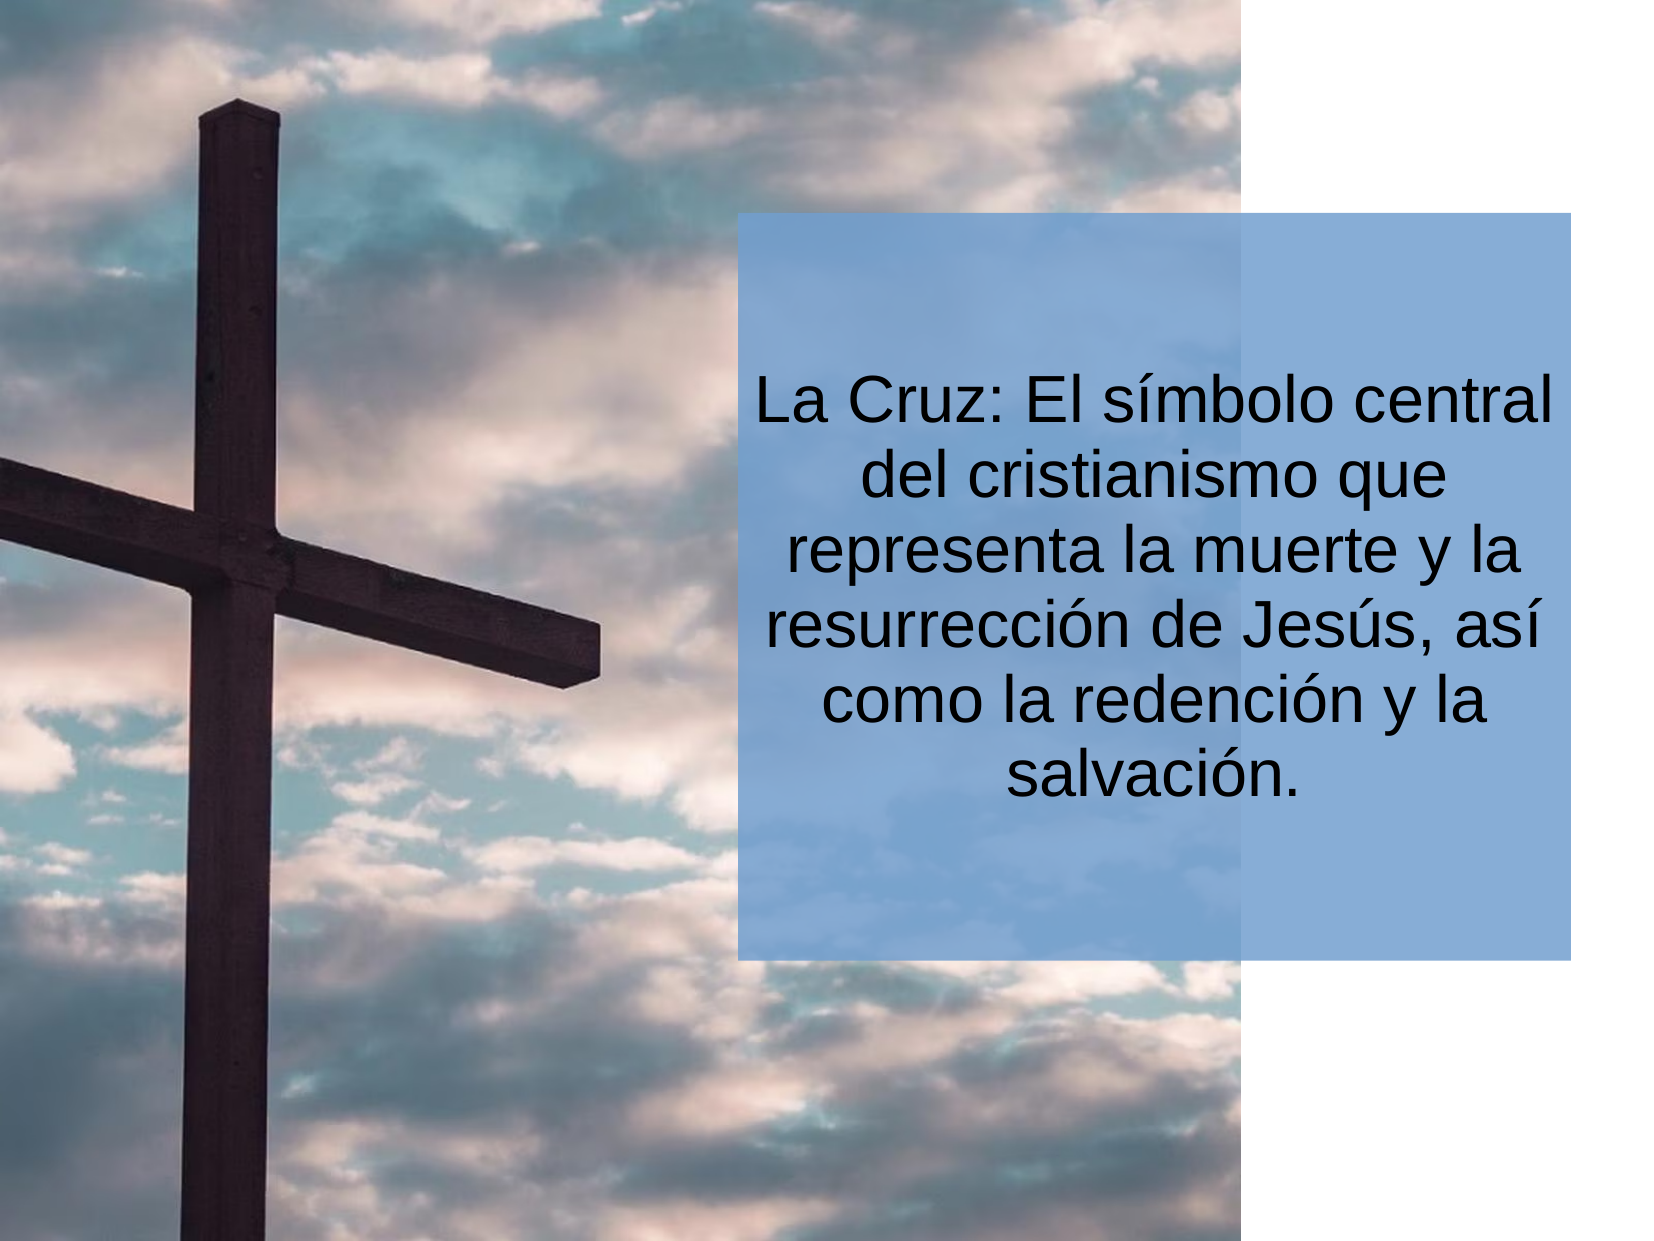

# La Cruz: El símbolo central del cristianismo que representa la muerte y la resurrección de Jesús, así como la redención y la salvación.